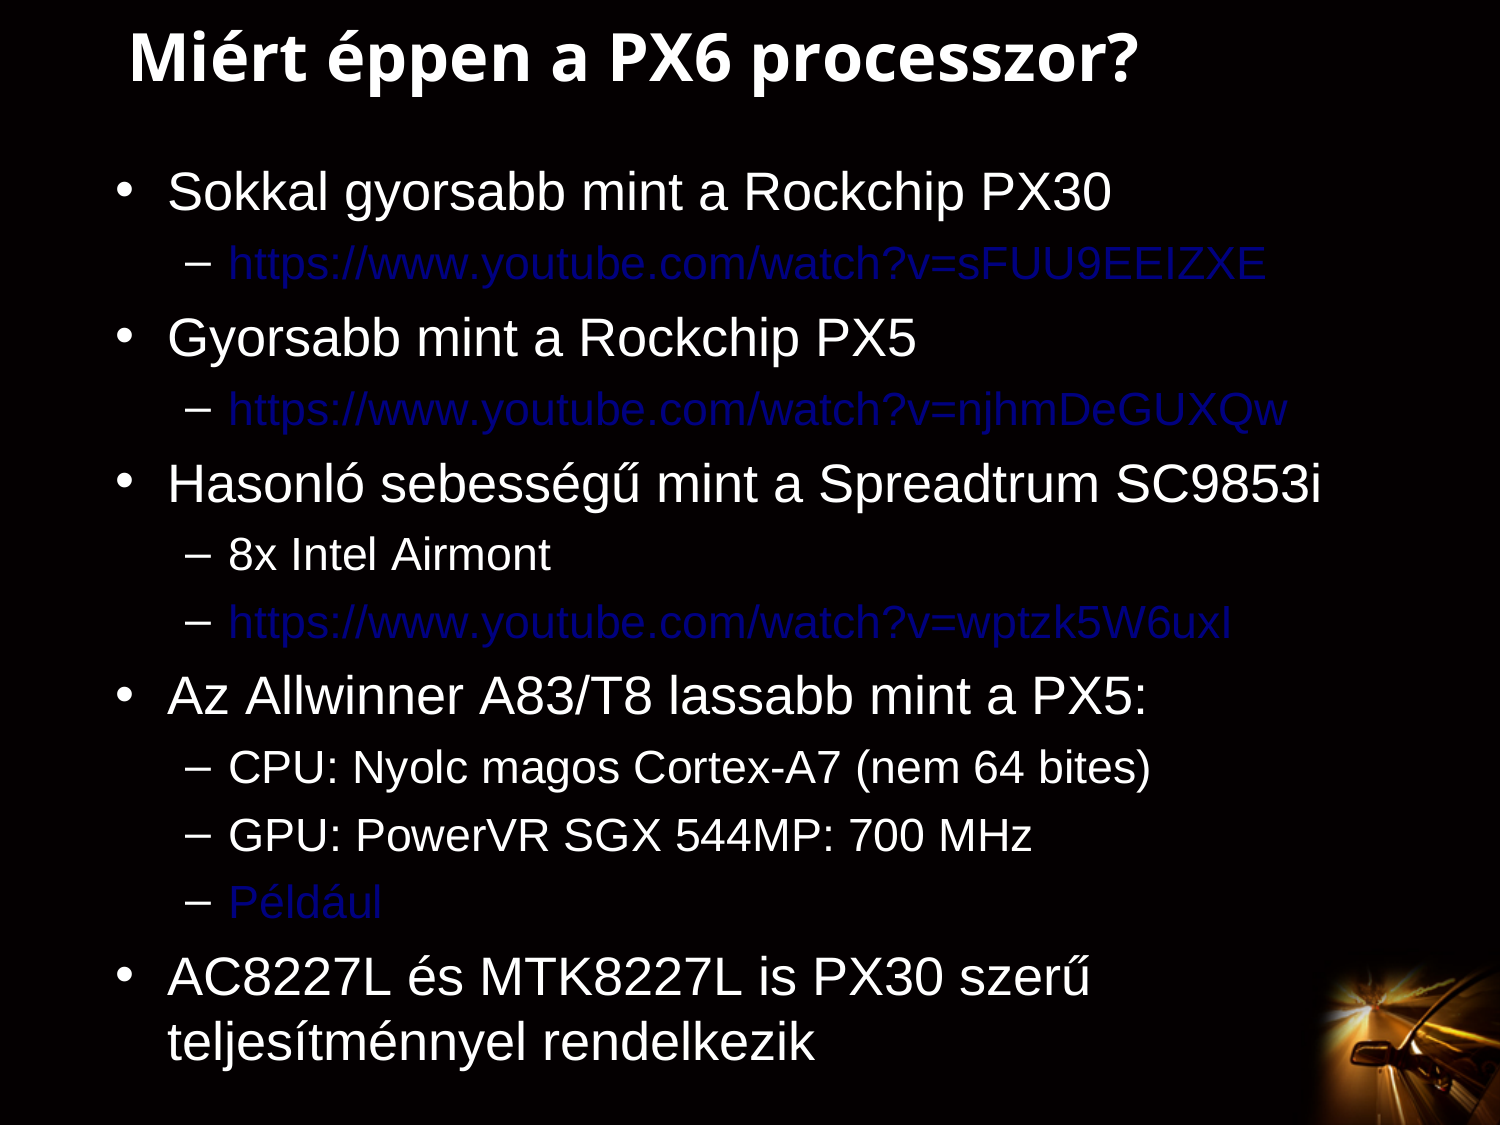

# Miért éppen a PX6 processzor?
Sokkal gyorsabb mint a Rockchip PX30
https://www.youtube.com/watch?v=sFUU9EEIZXE
Gyorsabb mint a Rockchip PX5
https://www.youtube.com/watch?v=njhmDeGUXQw
Hasonló sebességű mint a Spreadtrum SC9853i
8x Intel Airmont
https://www.youtube.com/watch?v=wptzk5W6uxI
Az Allwinner A83/T8 lassabb mint a PX5:
CPU: Nyolc magos Cortex-A7 (nem 64 bites)
GPU: PowerVR SGX 544MP: 700 MHz
Például
AC8227L és MTK8227L is PX30 szerű teljesítménnyel rendelkezik